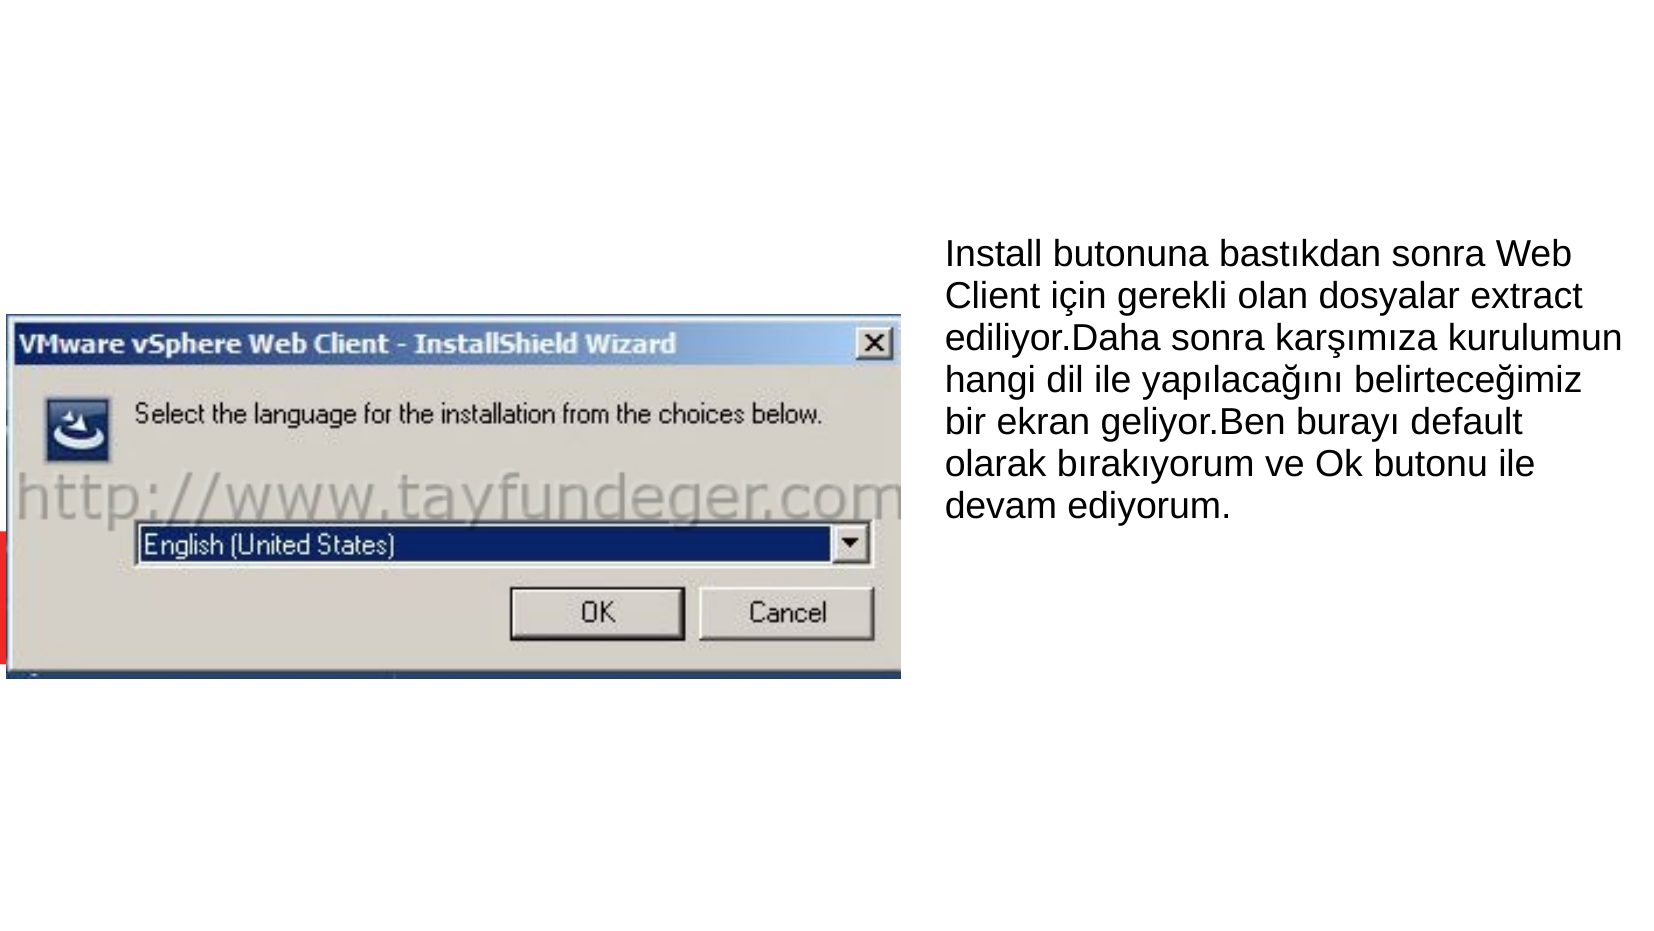

Install butonuna bastıkdan sonra Web Client için gerekli olan dosyalar extract ediliyor.Daha sonra karşımıza kurulumun hangi dil ile yapılacağını belirteceğimiz bir ekran geliyor.Ben burayı default olarak bırakıyorum ve Ok butonu ile devam ediyorum.